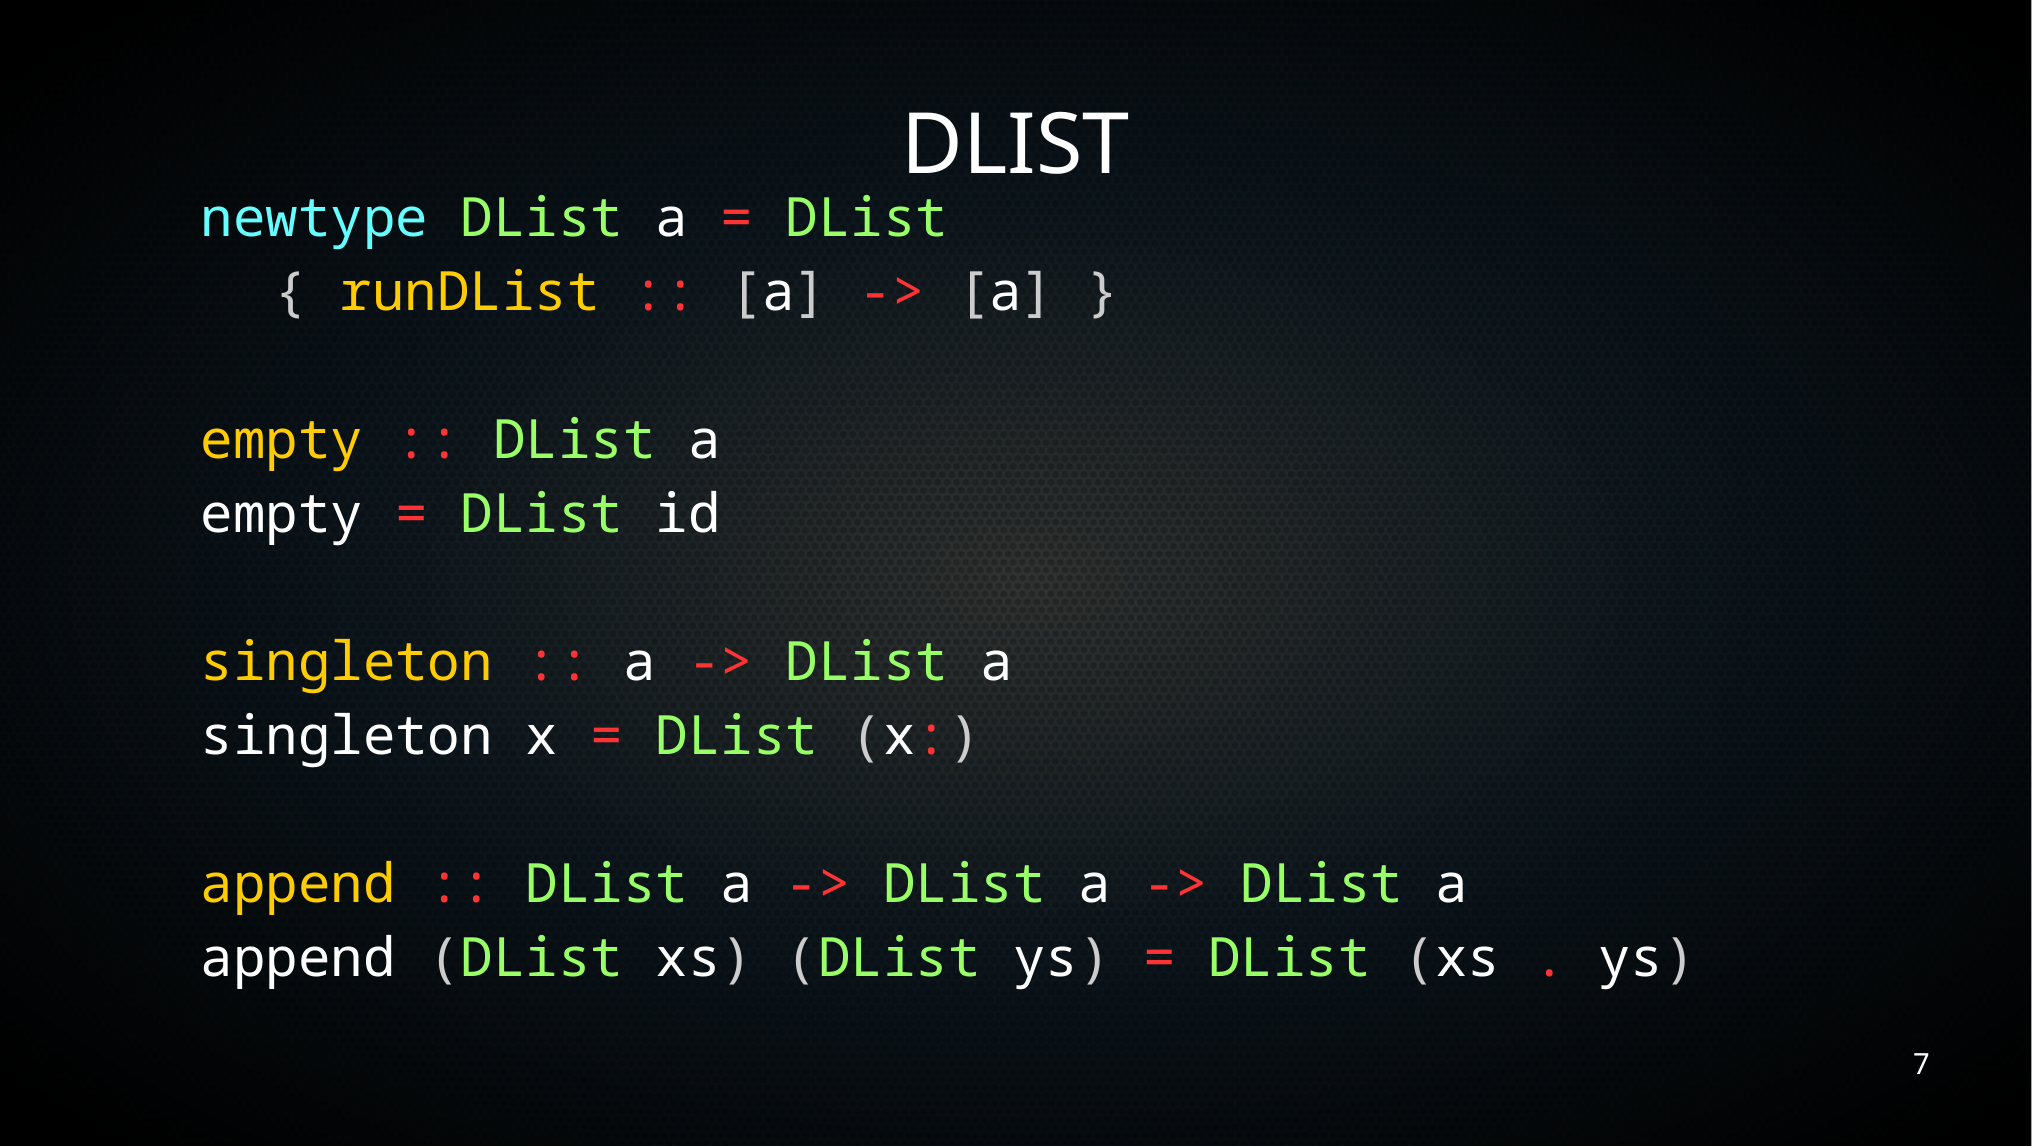

# DLIST
newtype DList a = DList
	{ runDList :: [a] -> [a] }
empty :: DList a
empty = DList id
singleton :: a -> DList a
singleton x = DList (x:)
append :: DList a -> DList a -> DList a
append (DList xs) (DList ys) = DList (xs . ys)
7